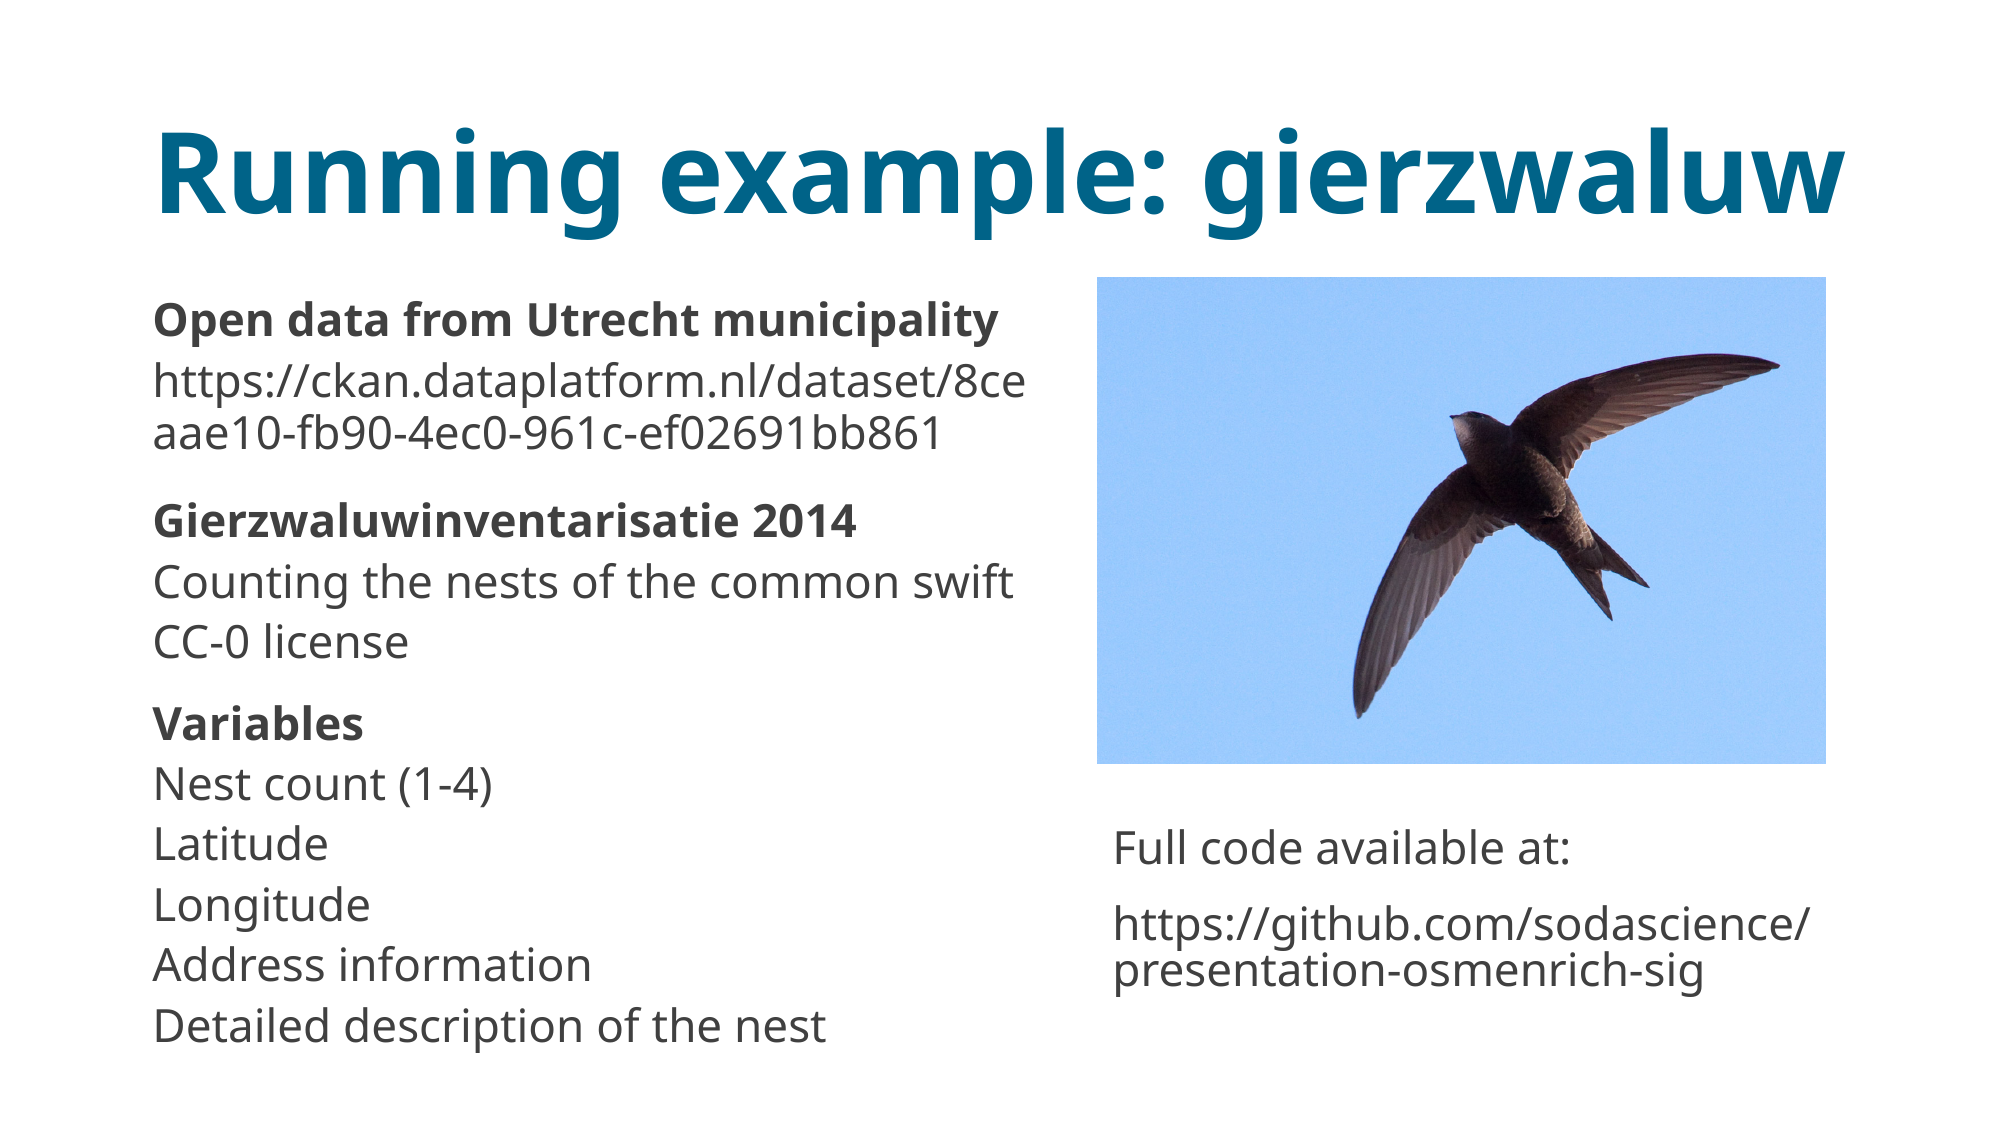

# Running example: gierzwaluw
Open data from Utrecht municipality
https://ckan.dataplatform.nl/dataset/8ceaae10-fb90-4ec0-961c-ef02691bb861
Gierzwaluwinventarisatie 2014
Counting the nests of the common swift
CC-0 license
Variables
Nest count (1-4)
Latitude
Longitude
Address information
Detailed description of the nest
Full code available at:
https://github.com/sodascience/presentation-osmenrich-sig